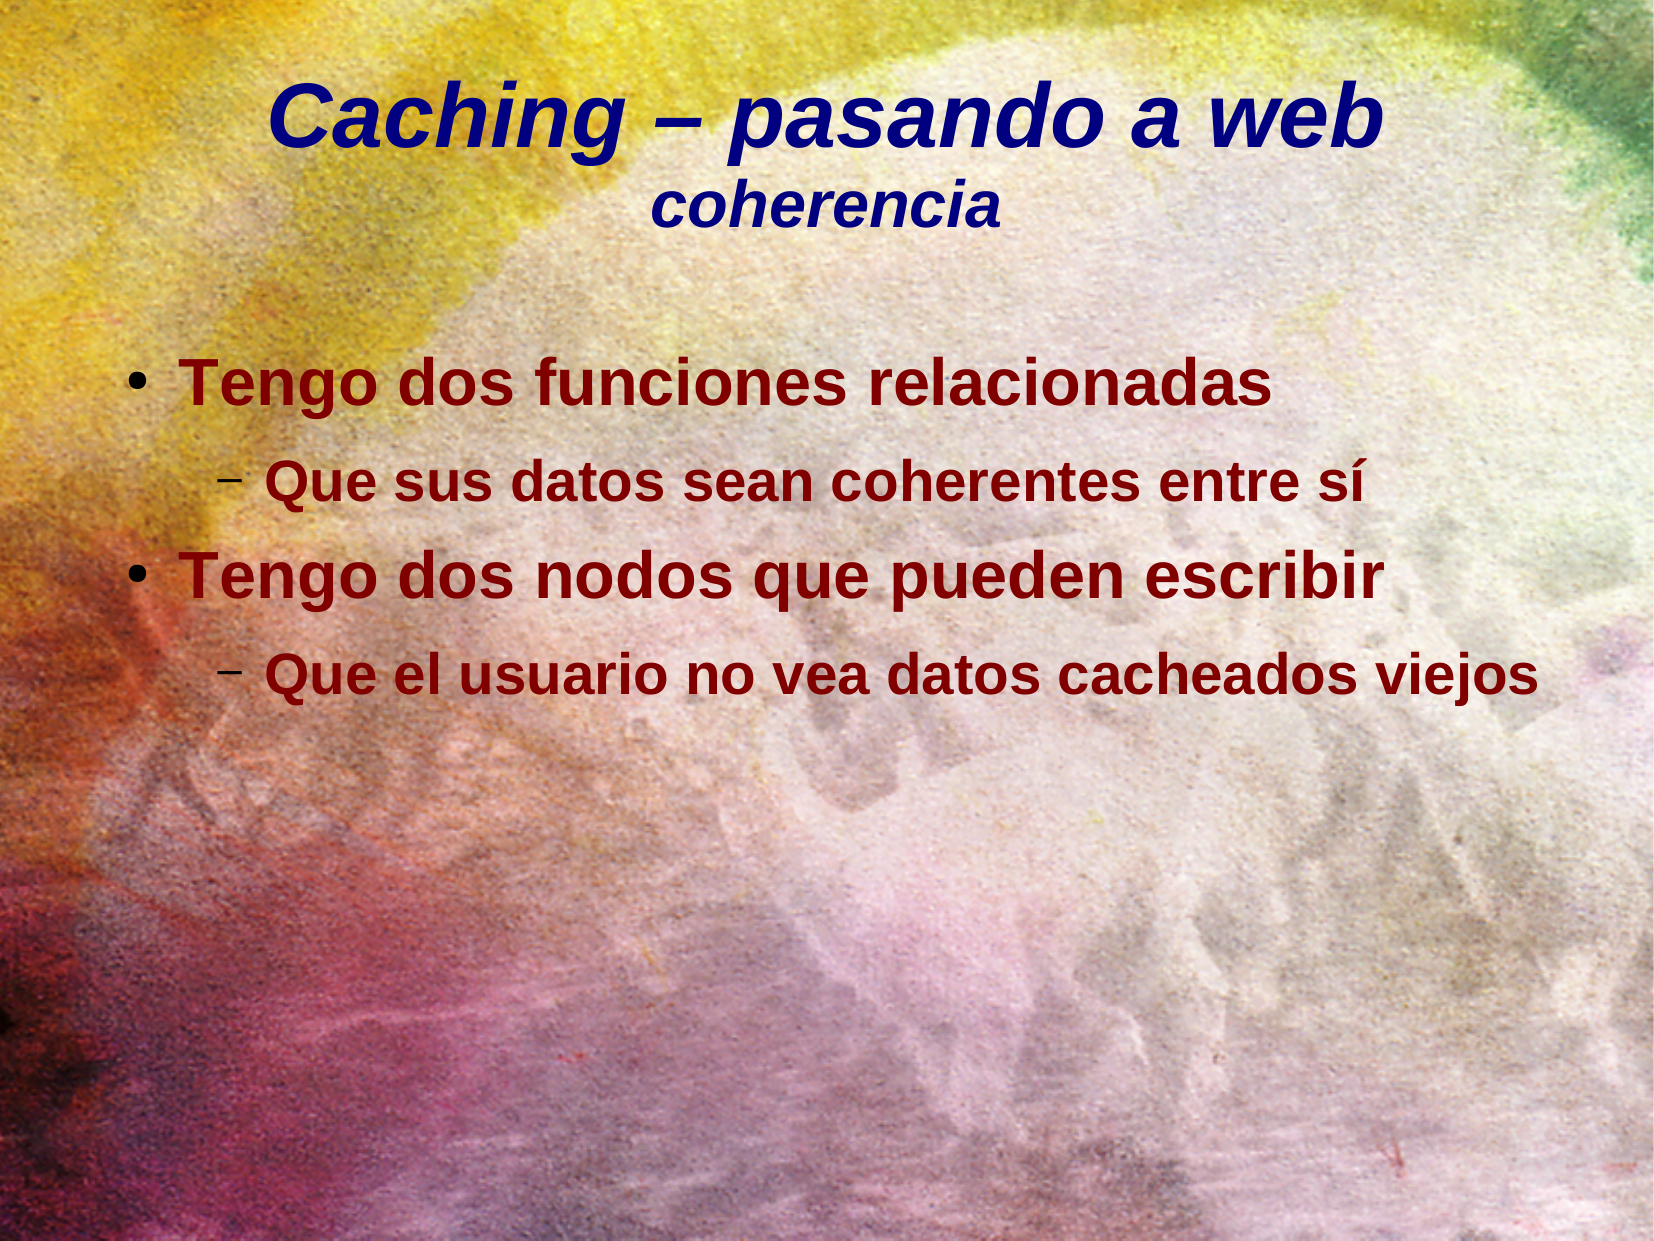

# Caching – pasando a web coherencia
Tengo dos funciones relacionadas
Que sus datos sean coherentes entre sí
Tengo dos nodos que pueden escribir
Que el usuario no vea datos cacheados viejos